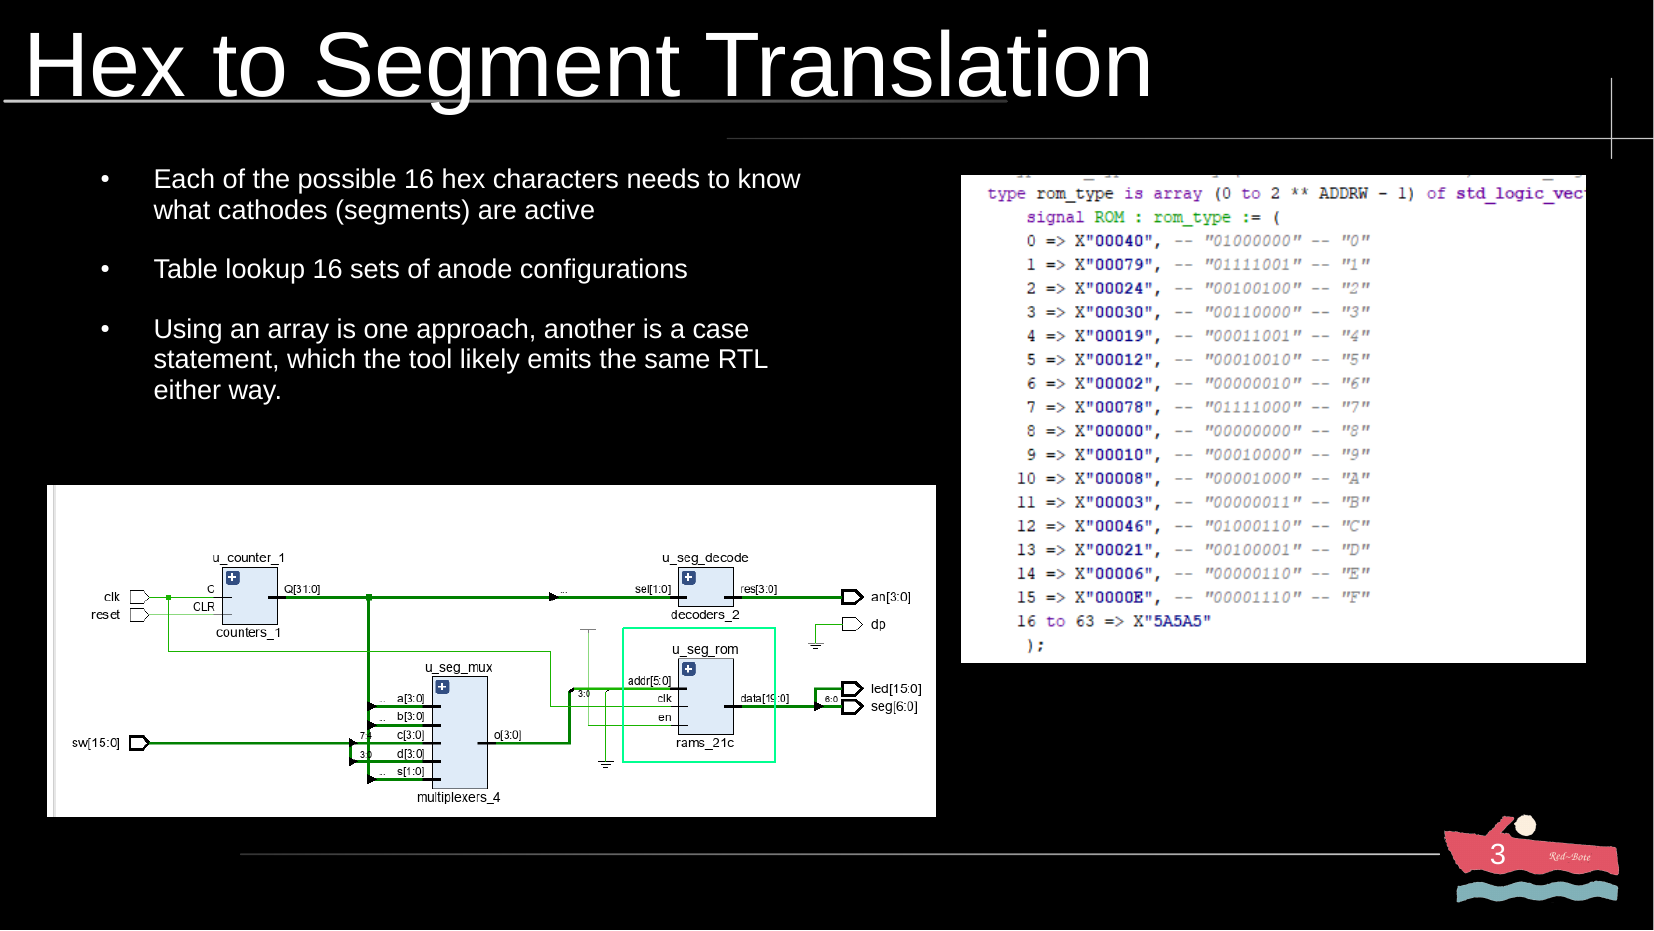

# Hex to Segment Translation
Each of the possible 16 hex characters needs to know what cathodes (segments) are active
Table lookup 16 sets of anode configurations
Using an array is one approach, another is a case statement, which the tool likely emits the same RTL either way.
3